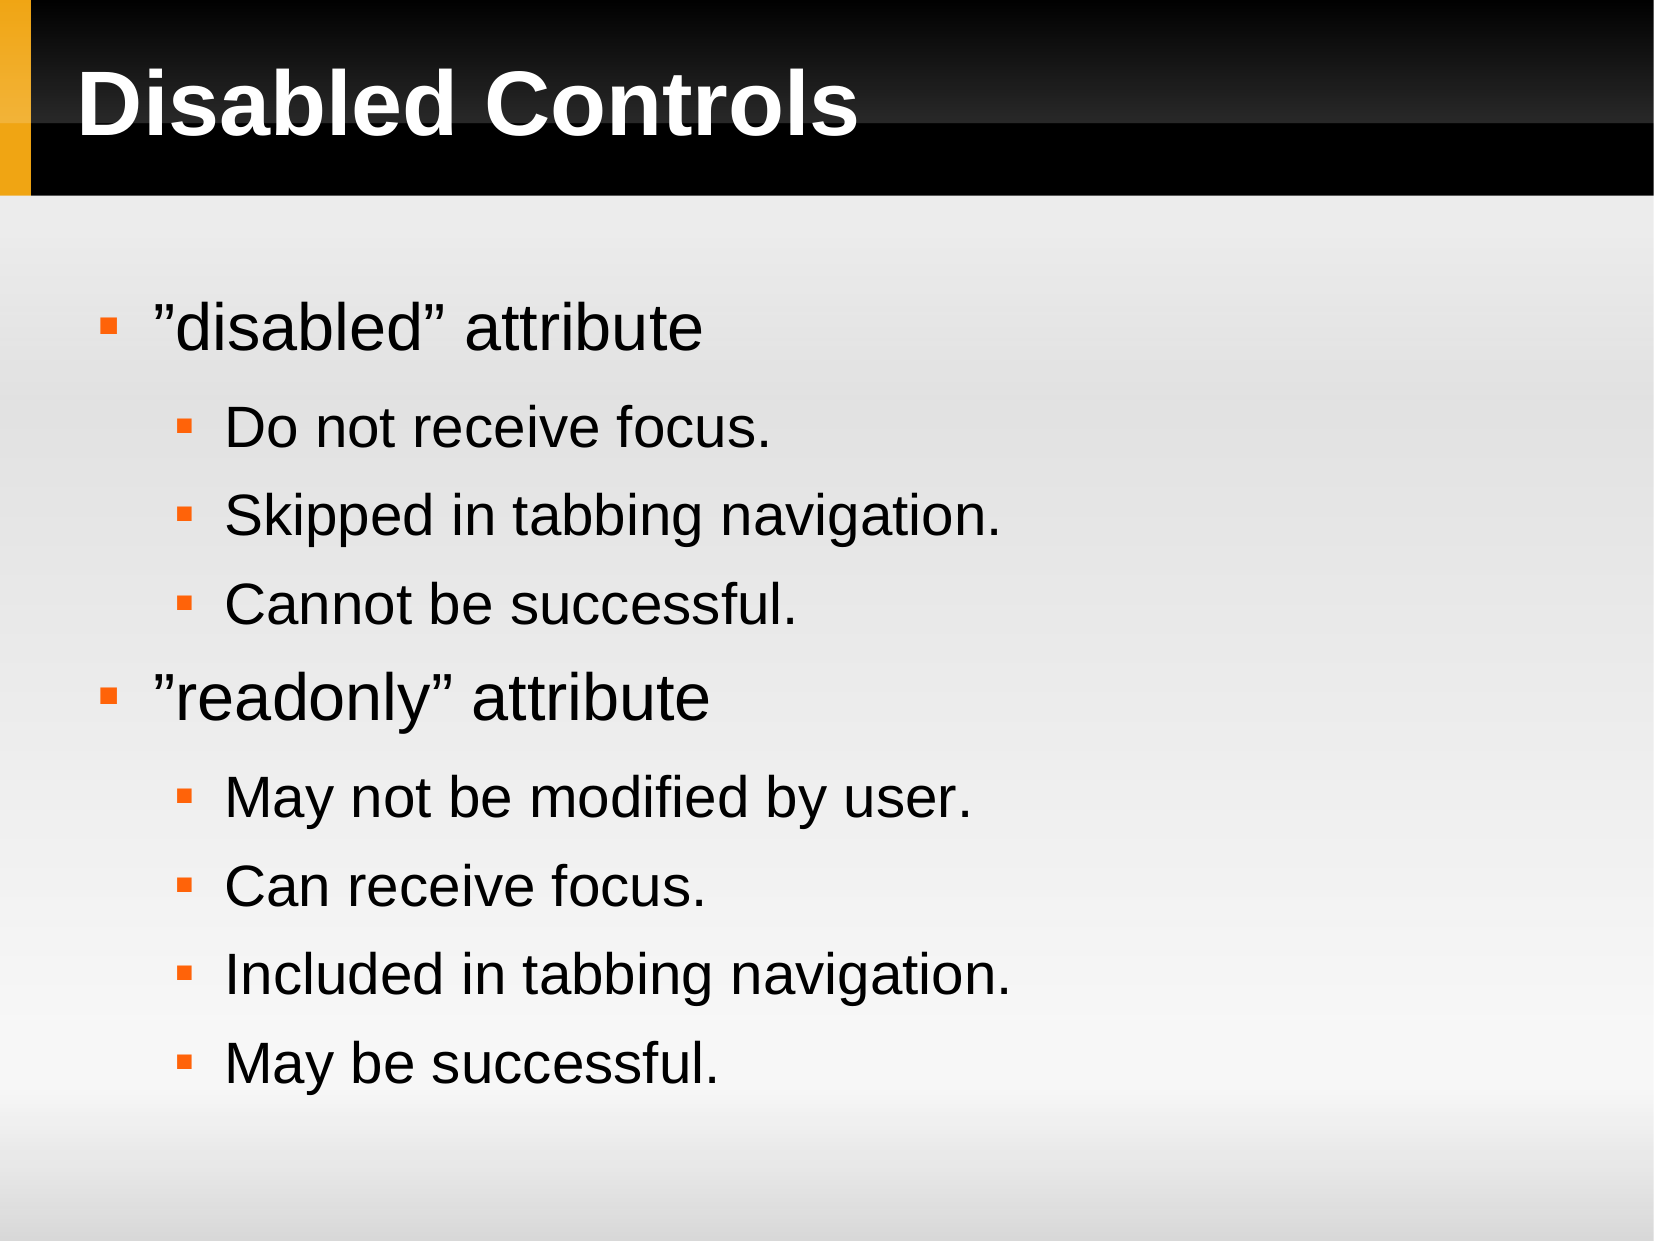

# Disabled Controls
”disabled” attribute
Do not receive focus.
Skipped in tabbing navigation.
Cannot be successful.
”readonly” attribute
May not be modified by user.
Can receive focus.
Included in tabbing navigation.
May be successful.